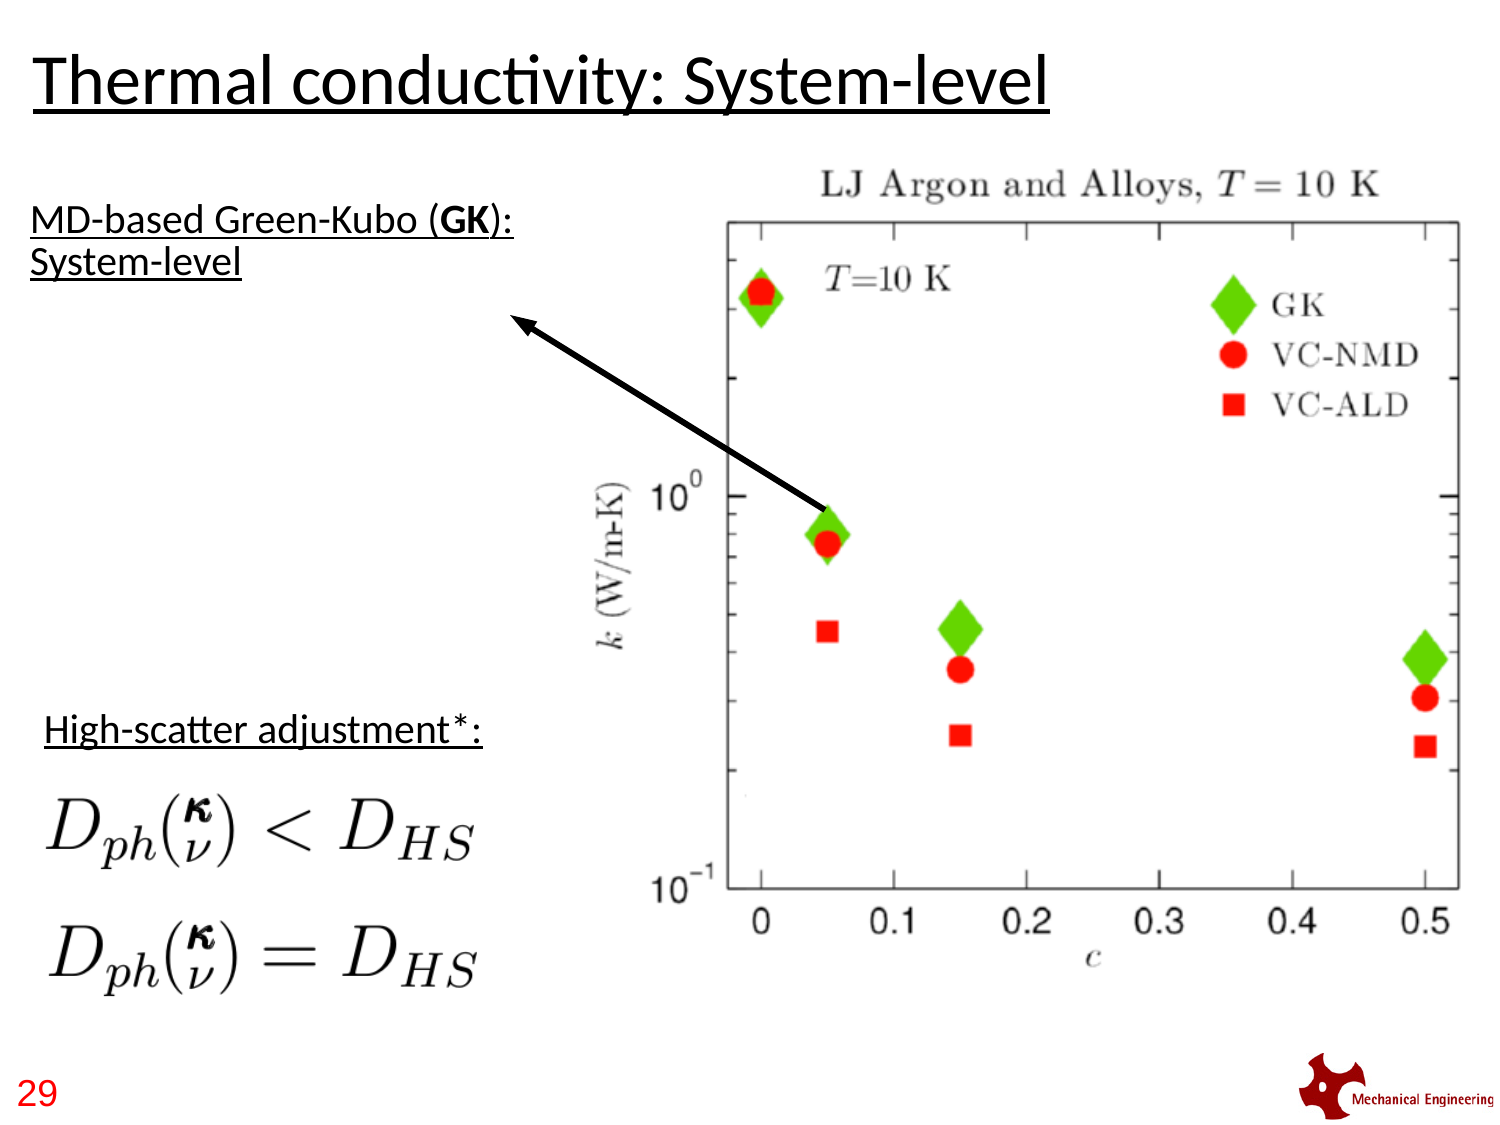

Green-Kubo (GK): MD-based, no assumptions
# Thermal conductivity: System-level
MD-based Green-Kubo (GK):
System-level
High-scatter adjustment*:
GK Amorphous